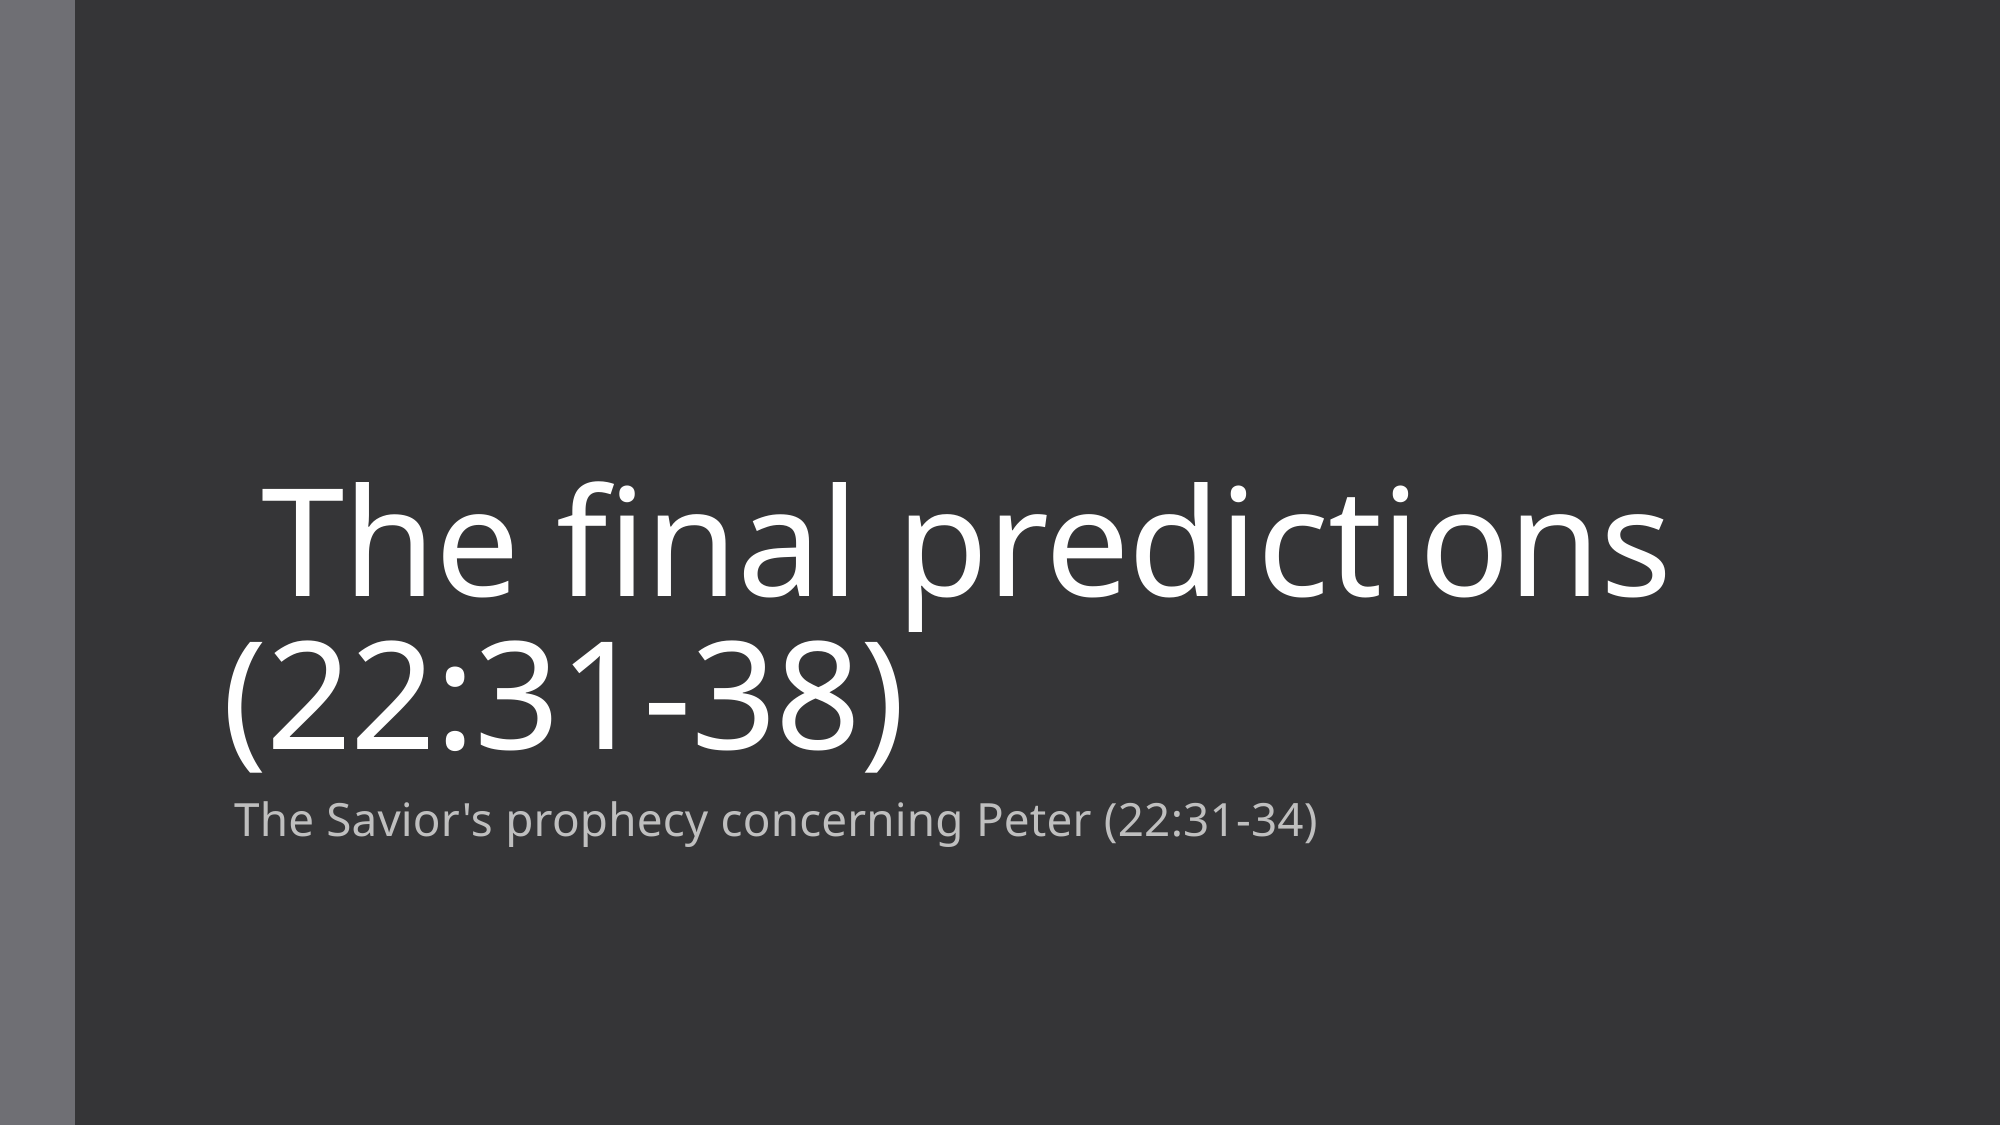

# The final predictions (22:31-38)
 The Savior's prophecy concerning Peter (22:31-34)